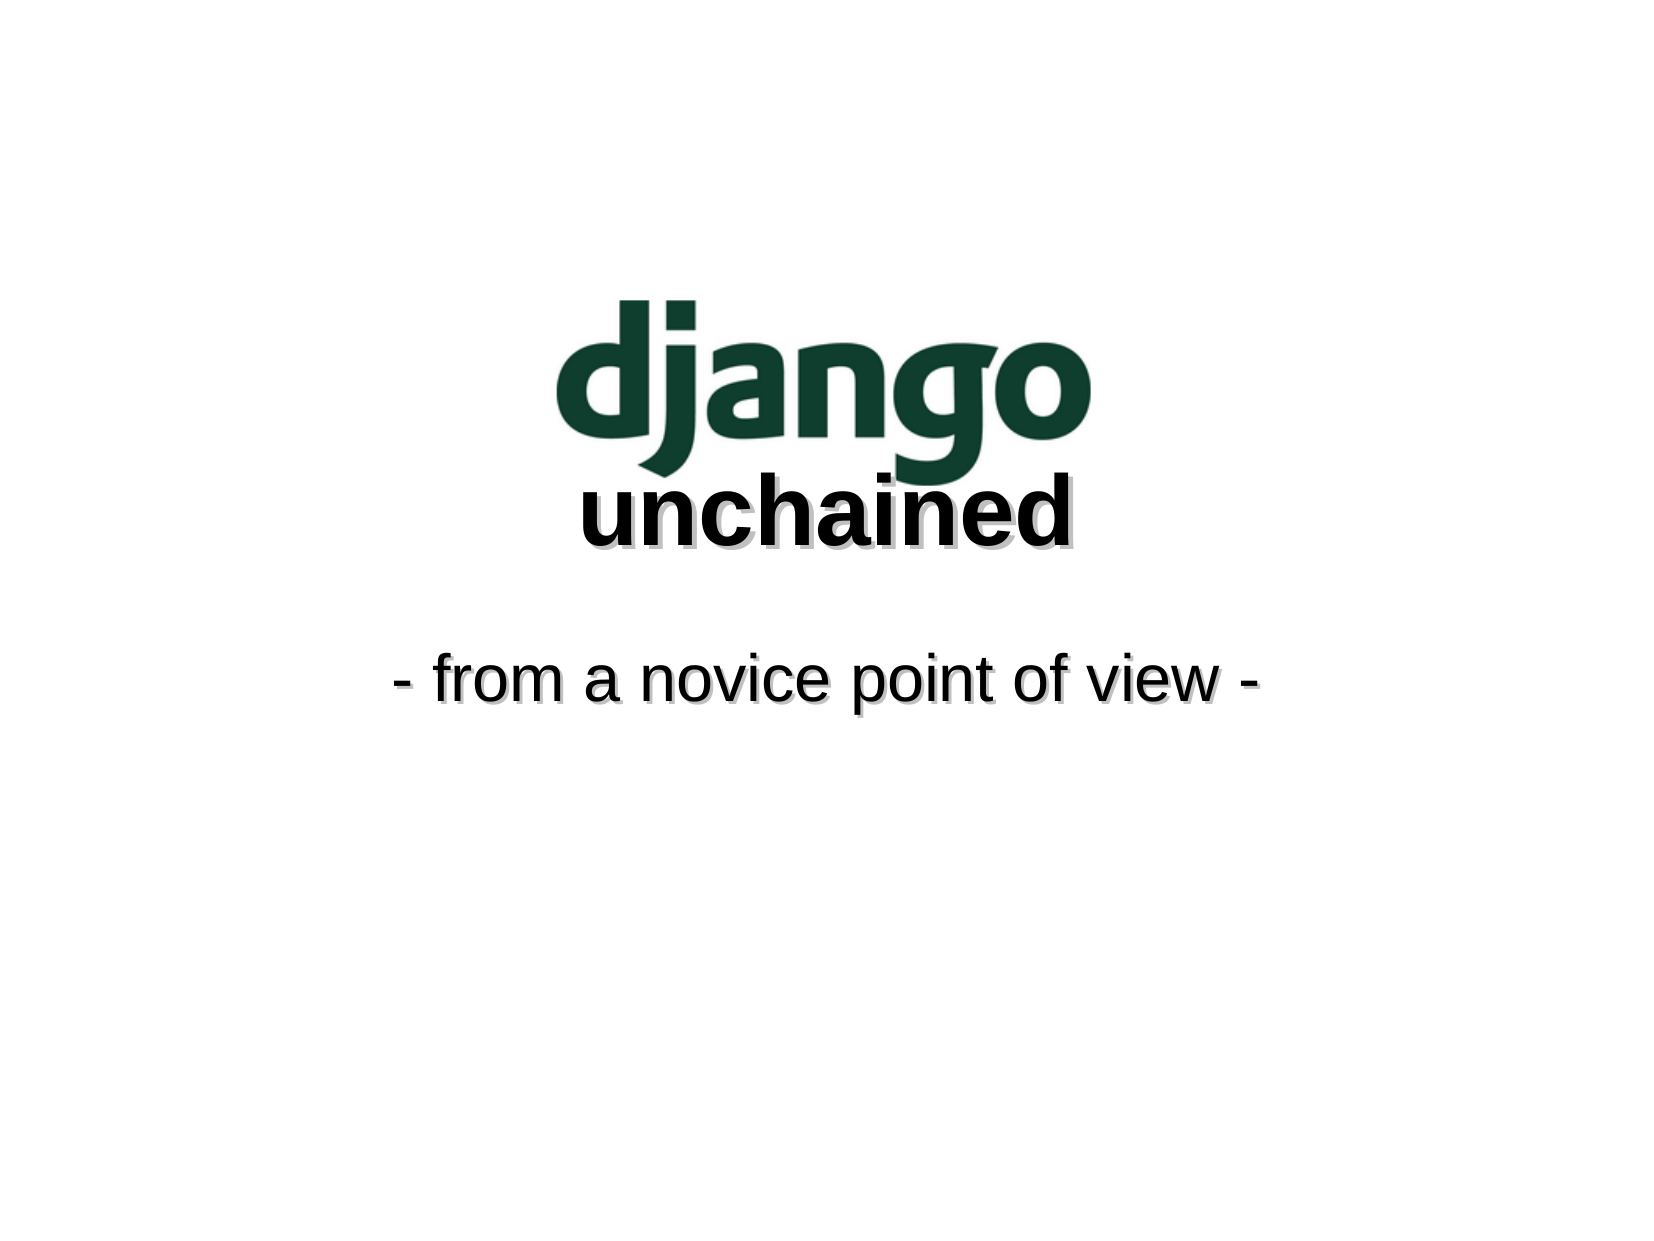

# unchained
- from a novice point of view -